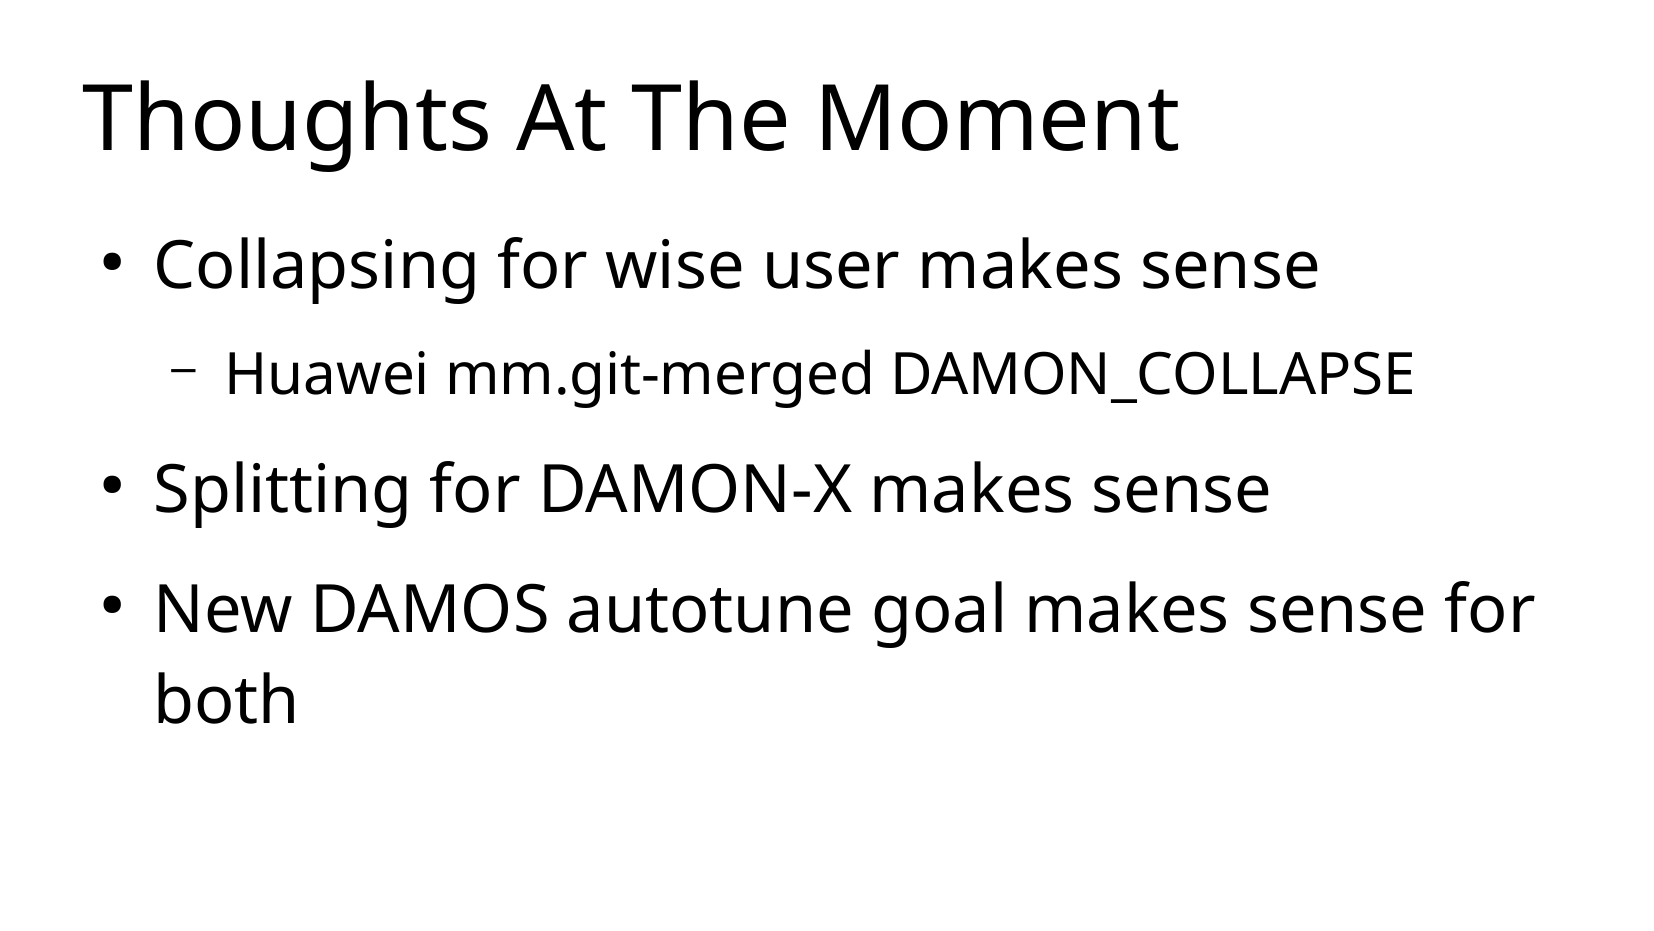

# Thoughts At The Moment
Collapsing for wise user makes sense
Huawei mm.git-merged DAMON_COLLAPSE
Splitting for DAMON-X makes sense
New DAMOS autotune goal makes sense for both